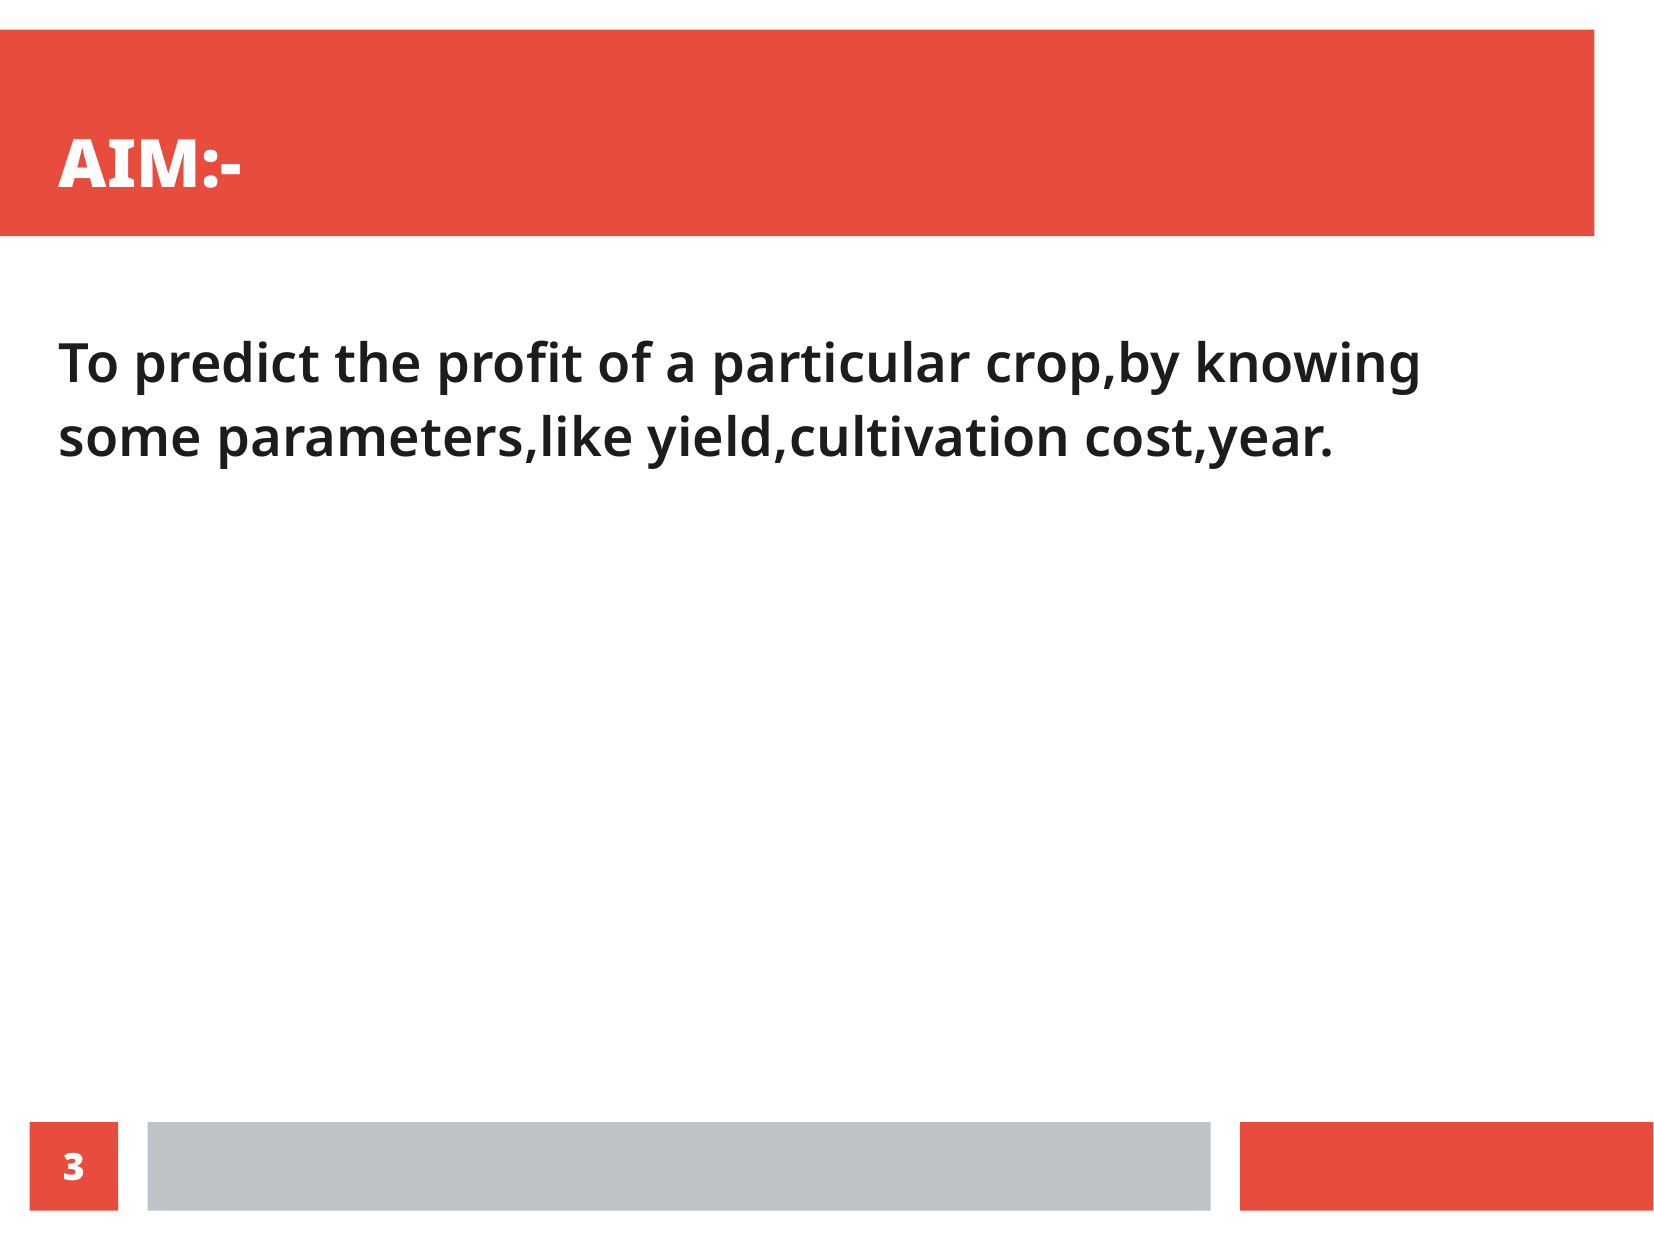

# AIM:-
To predict the profit of a particular crop,by knowing some parameters,like yield,cultivation cost,year.
3